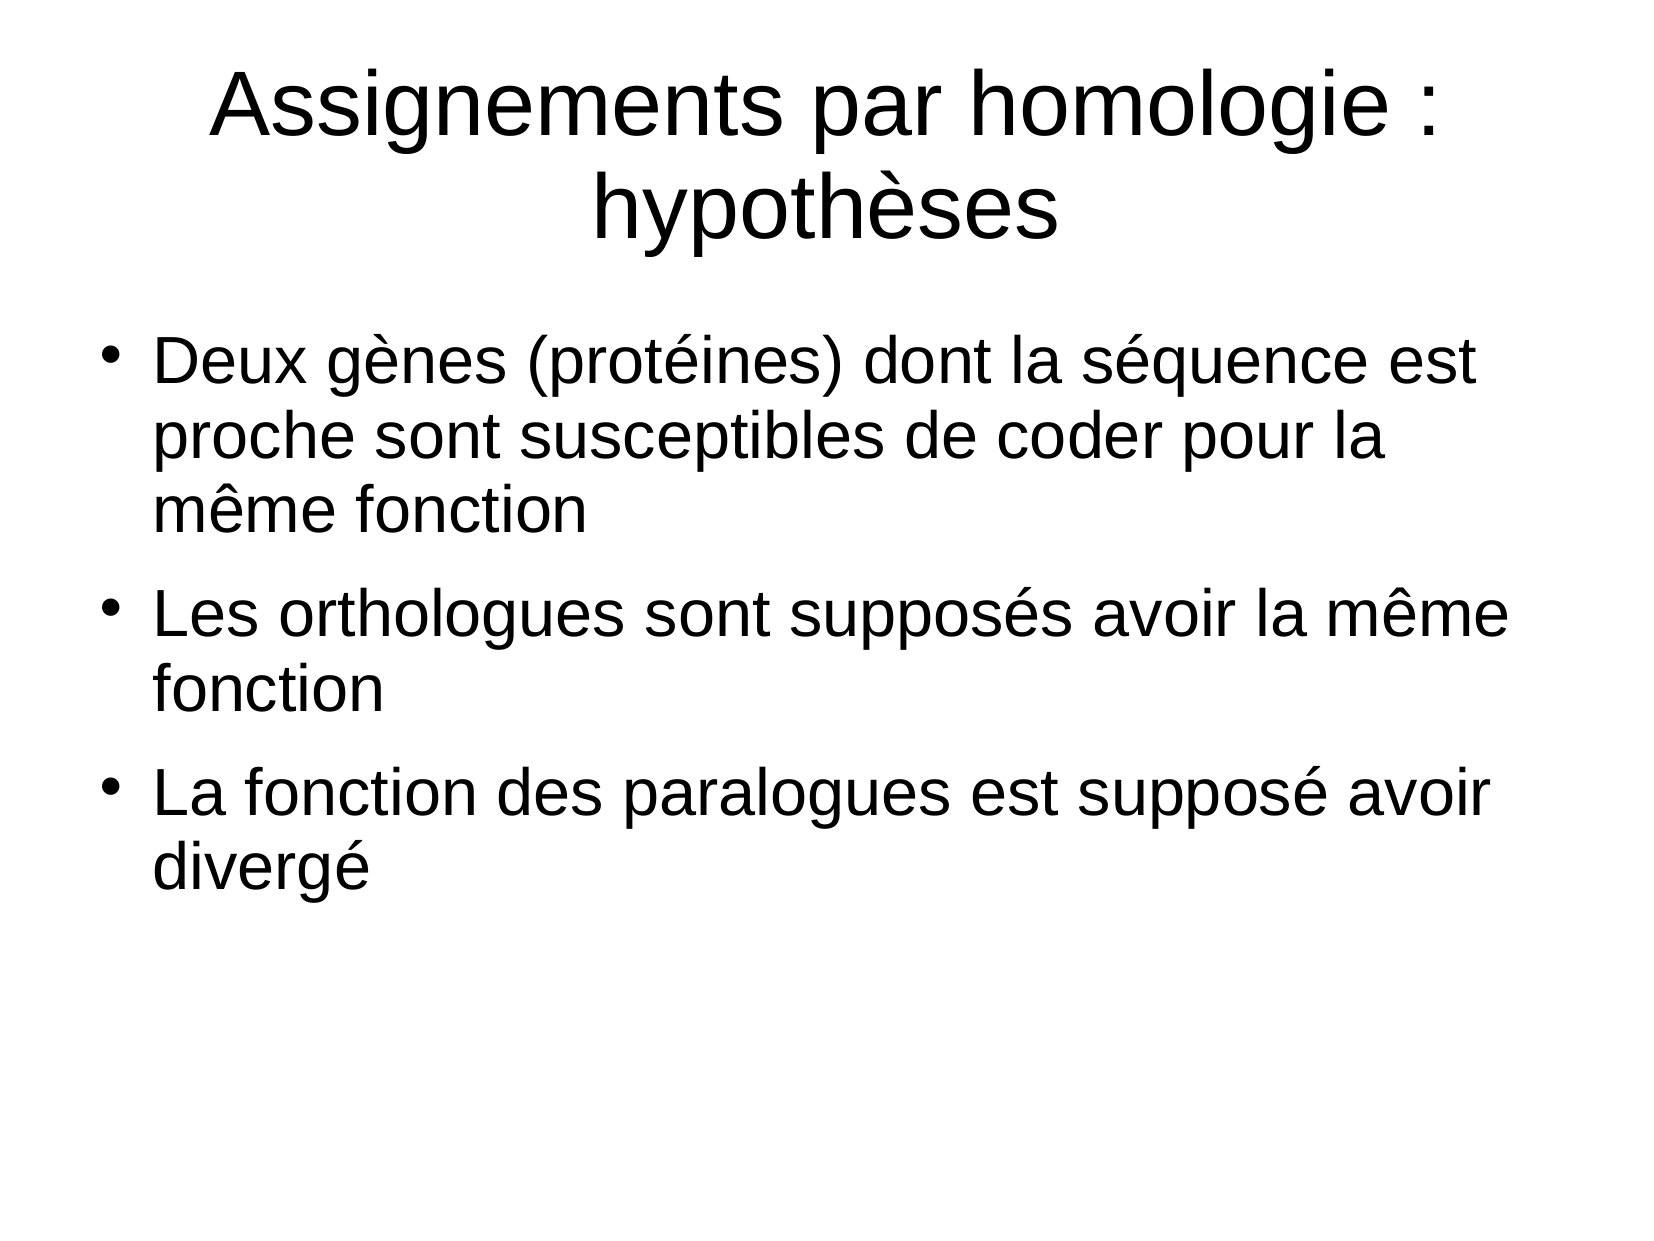

# Assignements par homologie : hypothèses
Deux gènes (protéines) dont la séquence est proche sont susceptibles de coder pour la même fonction
Les orthologues sont supposés avoir la même fonction
La fonction des paralogues est supposé avoir divergé